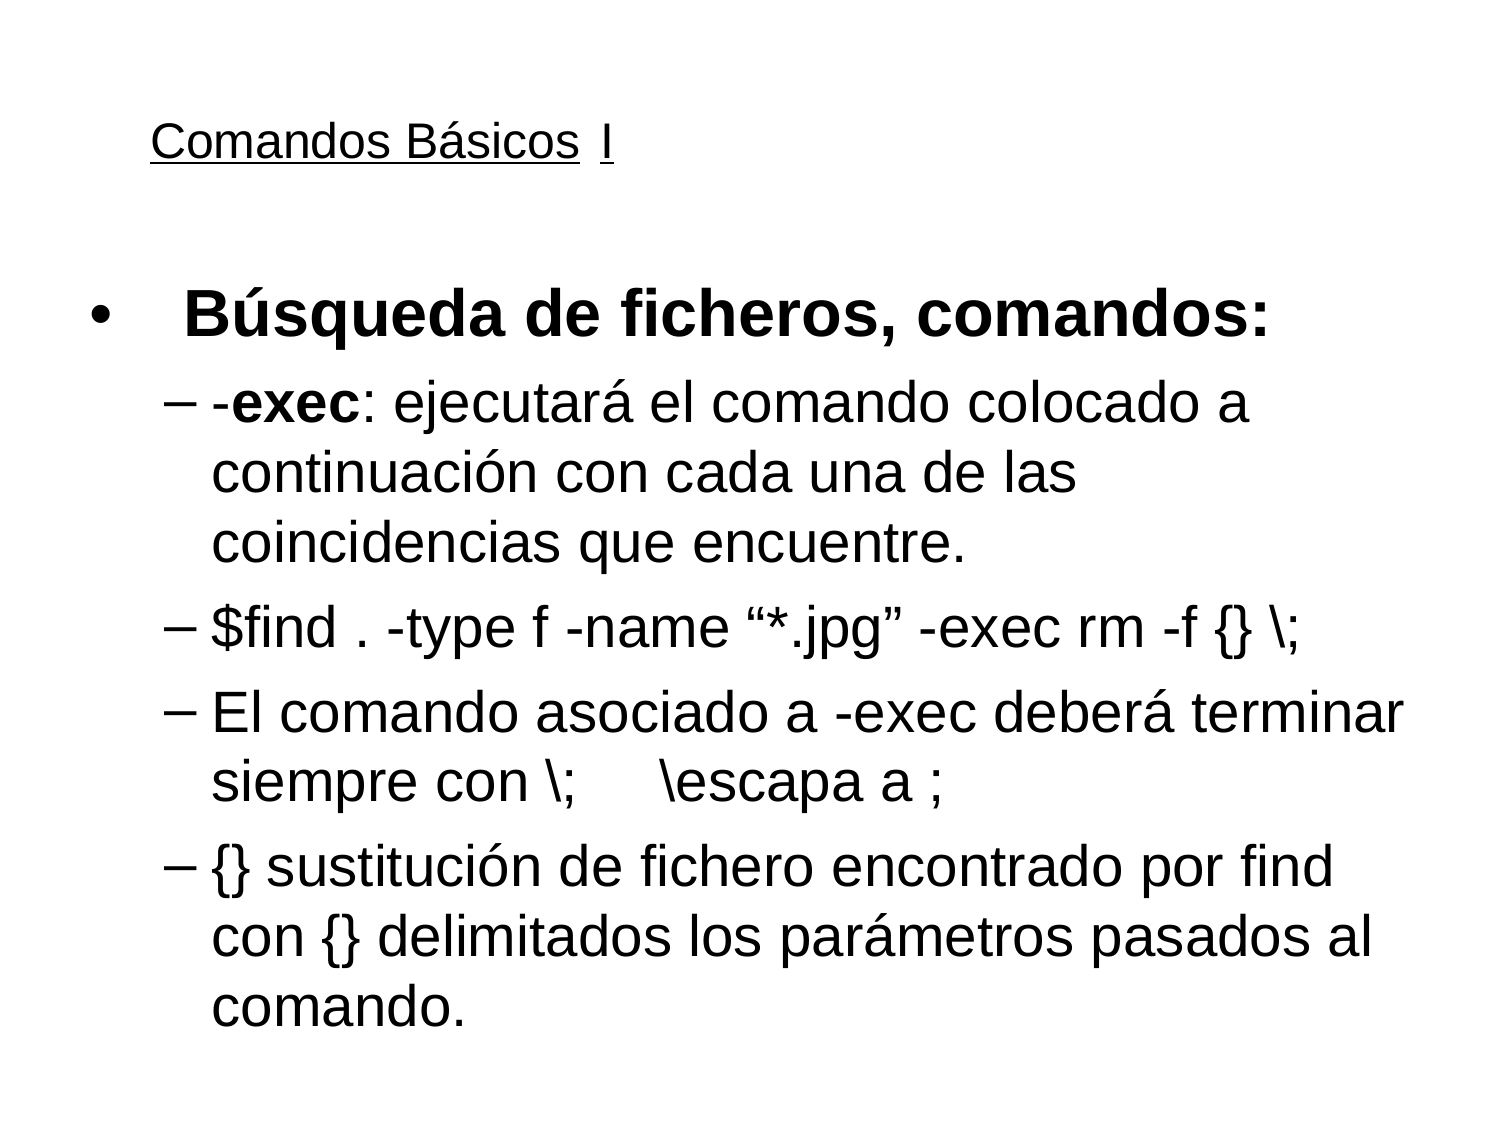

# Comandos Básicos	I
•	Búsqueda de ficheros, comandos:
-exec: ejecutará el comando colocado a continuación con cada una de las coincidencias que encuentre.
$find . -type f -name “*.jpg” -exec rm -f {} \;
El comando asociado a -exec deberá terminar siempre con \; \escapa a ;
{} sustitución de fichero encontrado por find con {} delimitados los parámetros pasados al comando.